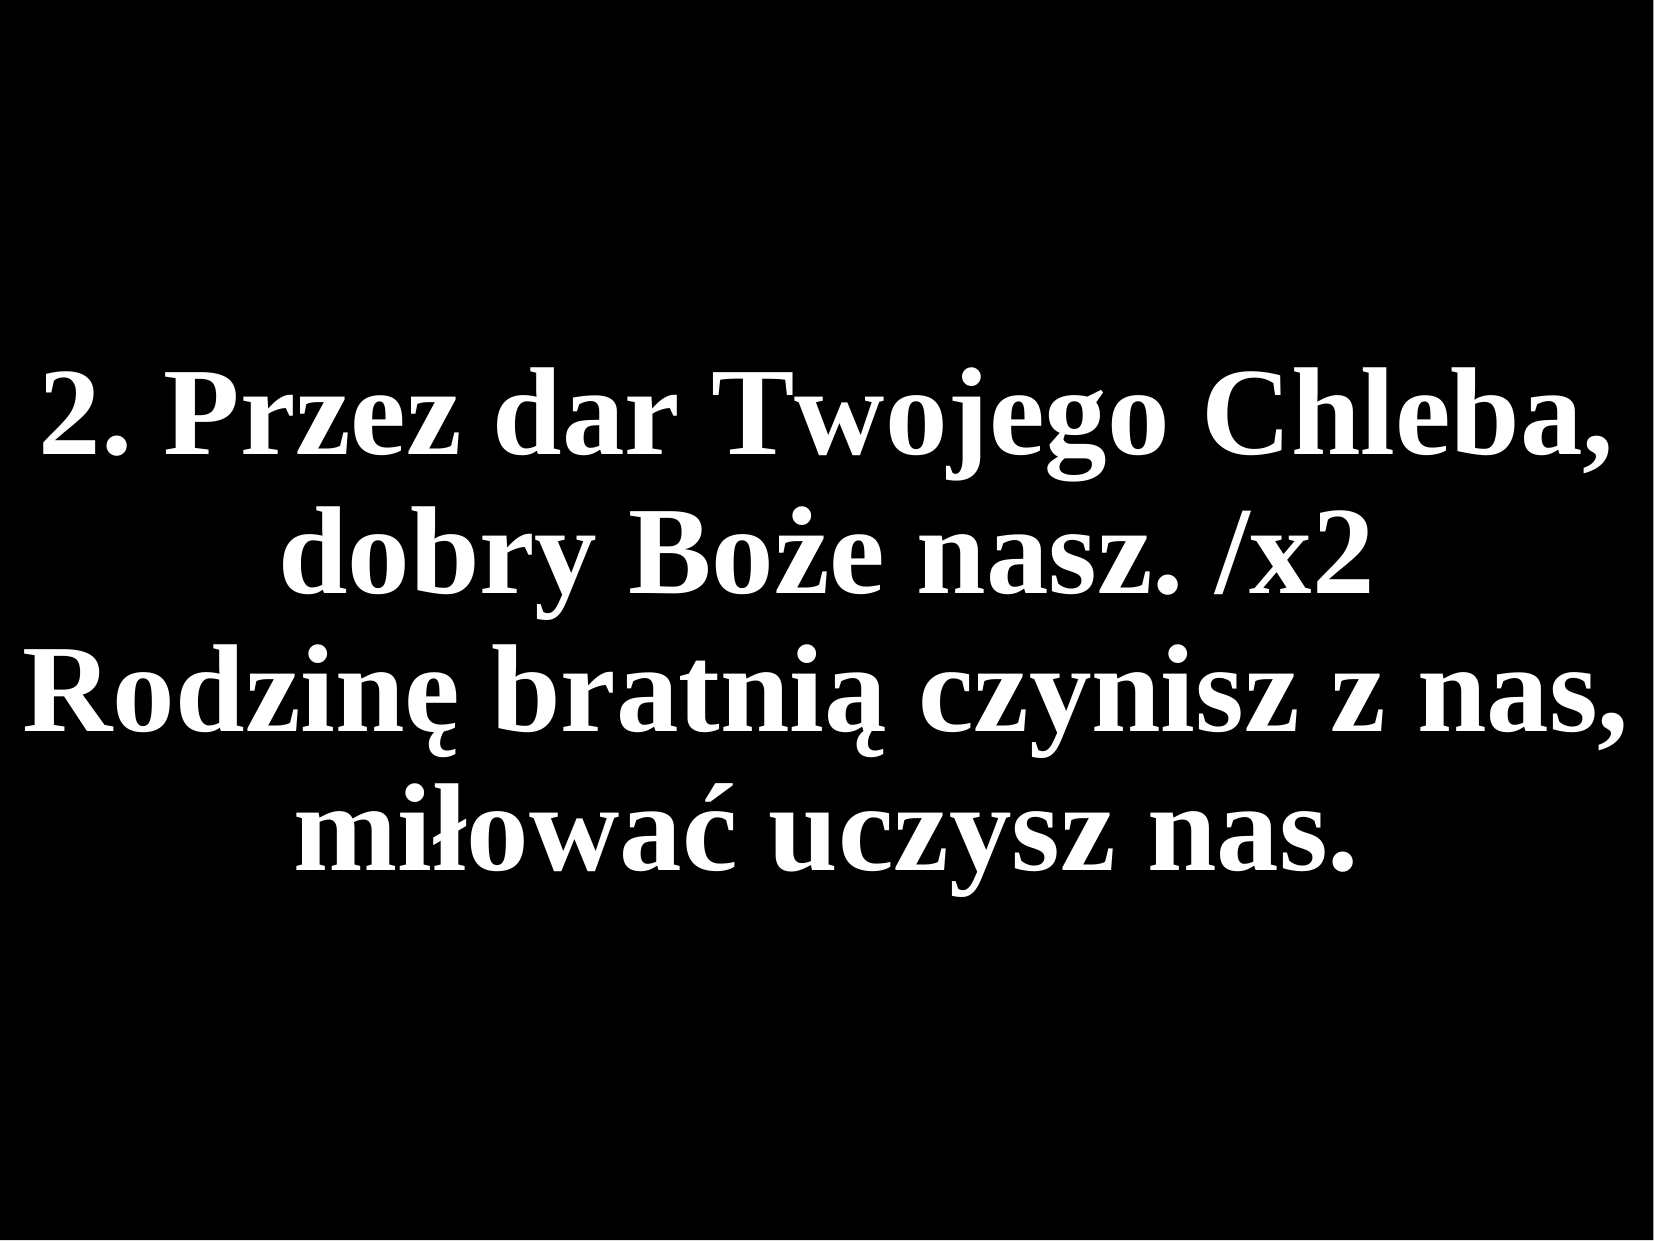

# 2. Przez dar Twojego Chleba, dobry Boże nasz. /x2 Rodzinę bratnią czynisz z nas, miłować uczysz nas.